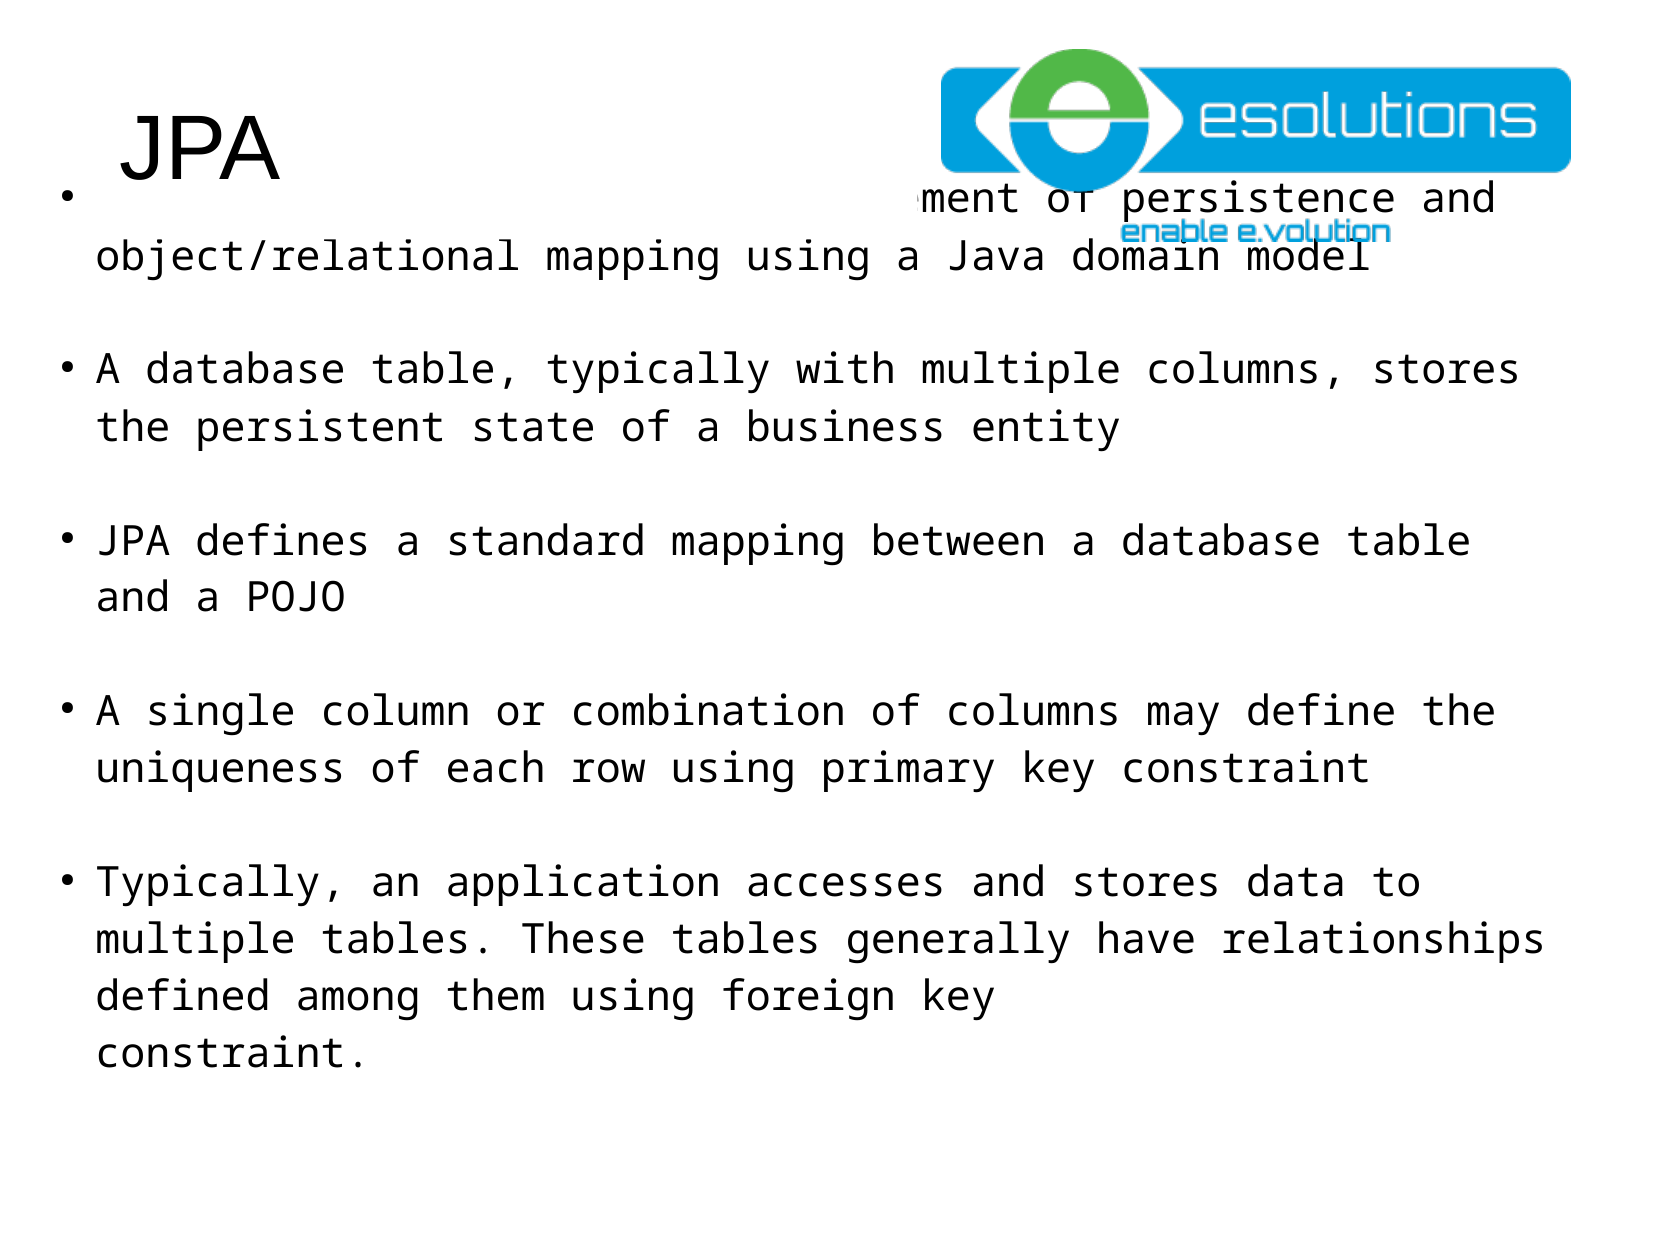

JPA defines an API for the management of persistence and object/relational mapping using a Java domain model
A database table, typically with multiple columns, stores the persistent state of a business entity
JPA defines a standard mapping between a database table and a POJO
A single column or combination of columns may define the uniqueness of each row using primary key constraint
Typically, an application accesses and stores data to multiple tables. These tables generally have relationships defined among them using foreign key
constraint.
 JPA
#